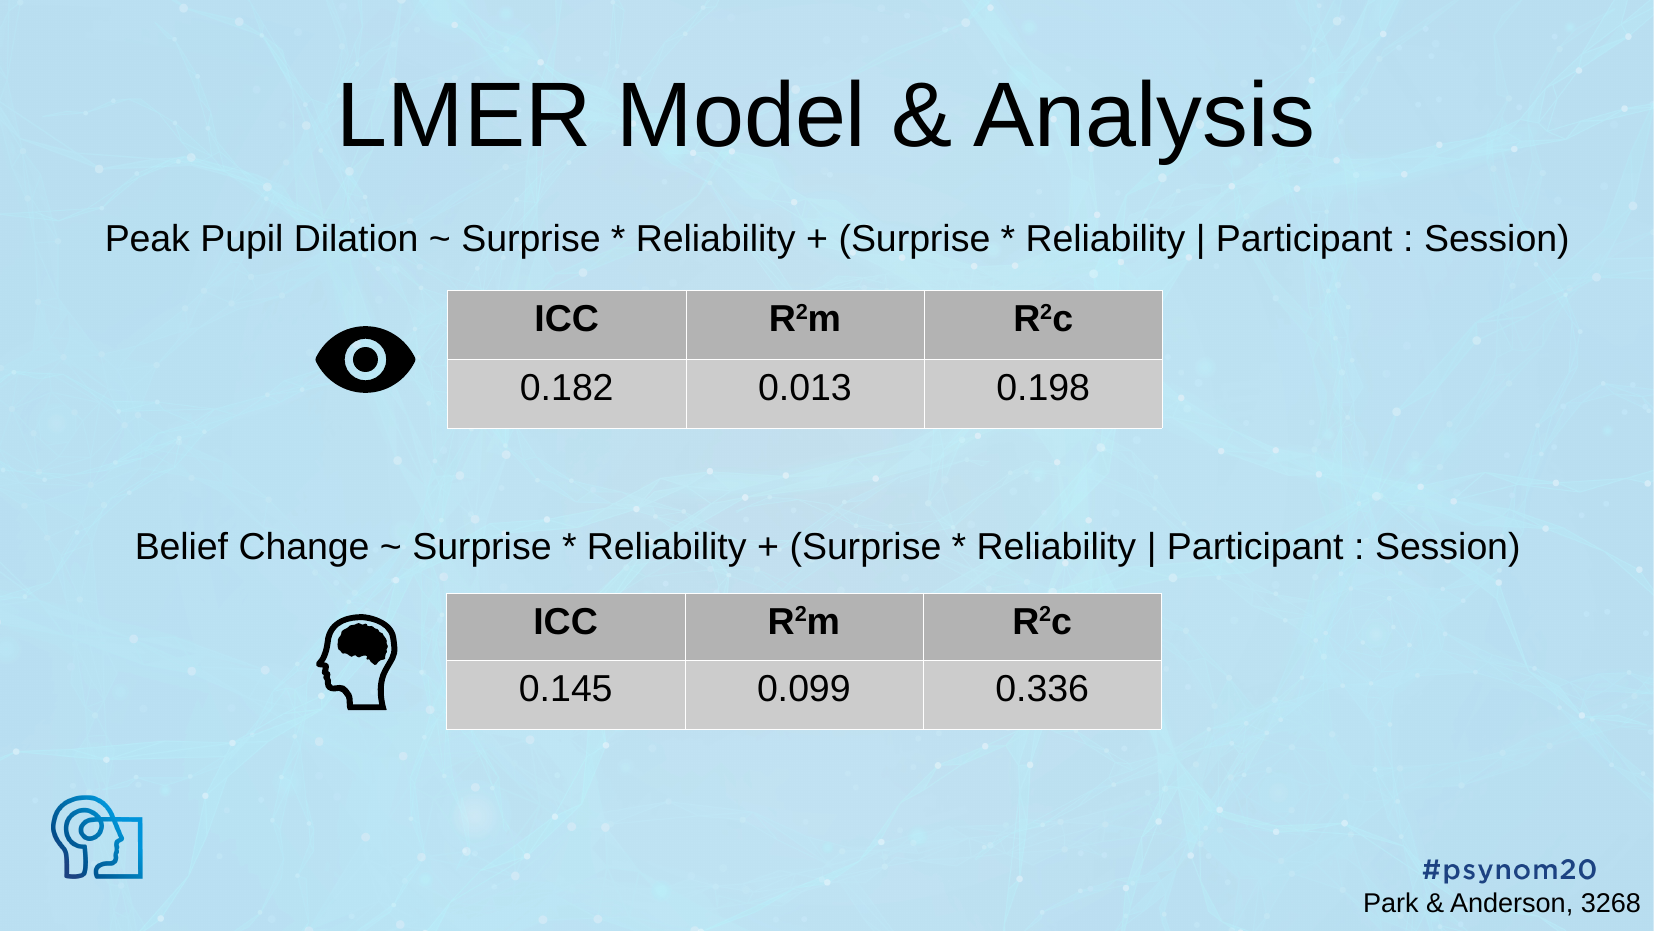

# LMER Model & Analysis
Peak Pupil Dilation ~ Surprise * Reliability + (Surprise * Reliability | Participant : Session)
| ICC | R2m | R2c |
| --- | --- | --- |
| 0.182 | 0.013 | 0.198 |
Belief Change ~ Surprise * Reliability + (Surprise * Reliability | Participant : Session)
| ICC | R2m | R2c |
| --- | --- | --- |
| 0.145 | 0.099 | 0.336 |
Park & Anderson, 3268